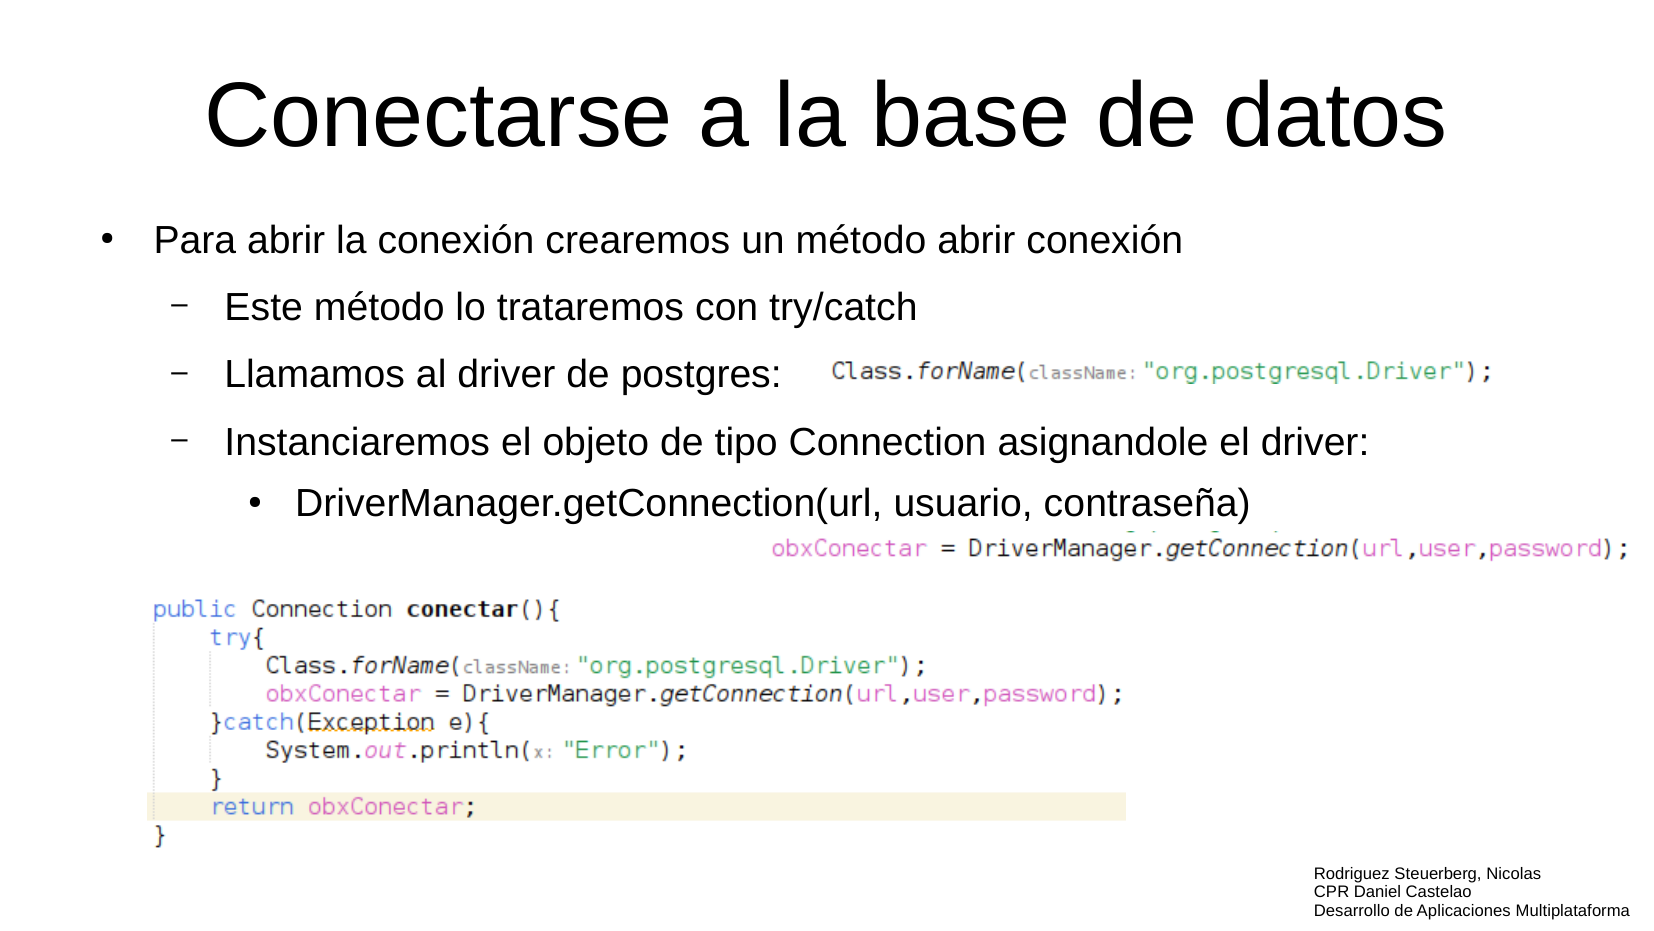

# Conectarse a la base de datos
Para abrir la conexión crearemos un método abrir conexión
Este método lo trataremos con try/catch
Llamamos al driver de postgres:
Instanciaremos el objeto de tipo Connection asignandole el driver:
DriverManager.getConnection(url, usuario, contraseña)
Rodriguez Steuerberg, Nicolas
CPR Daniel Castelao
Desarrollo de Aplicaciones Multiplataforma